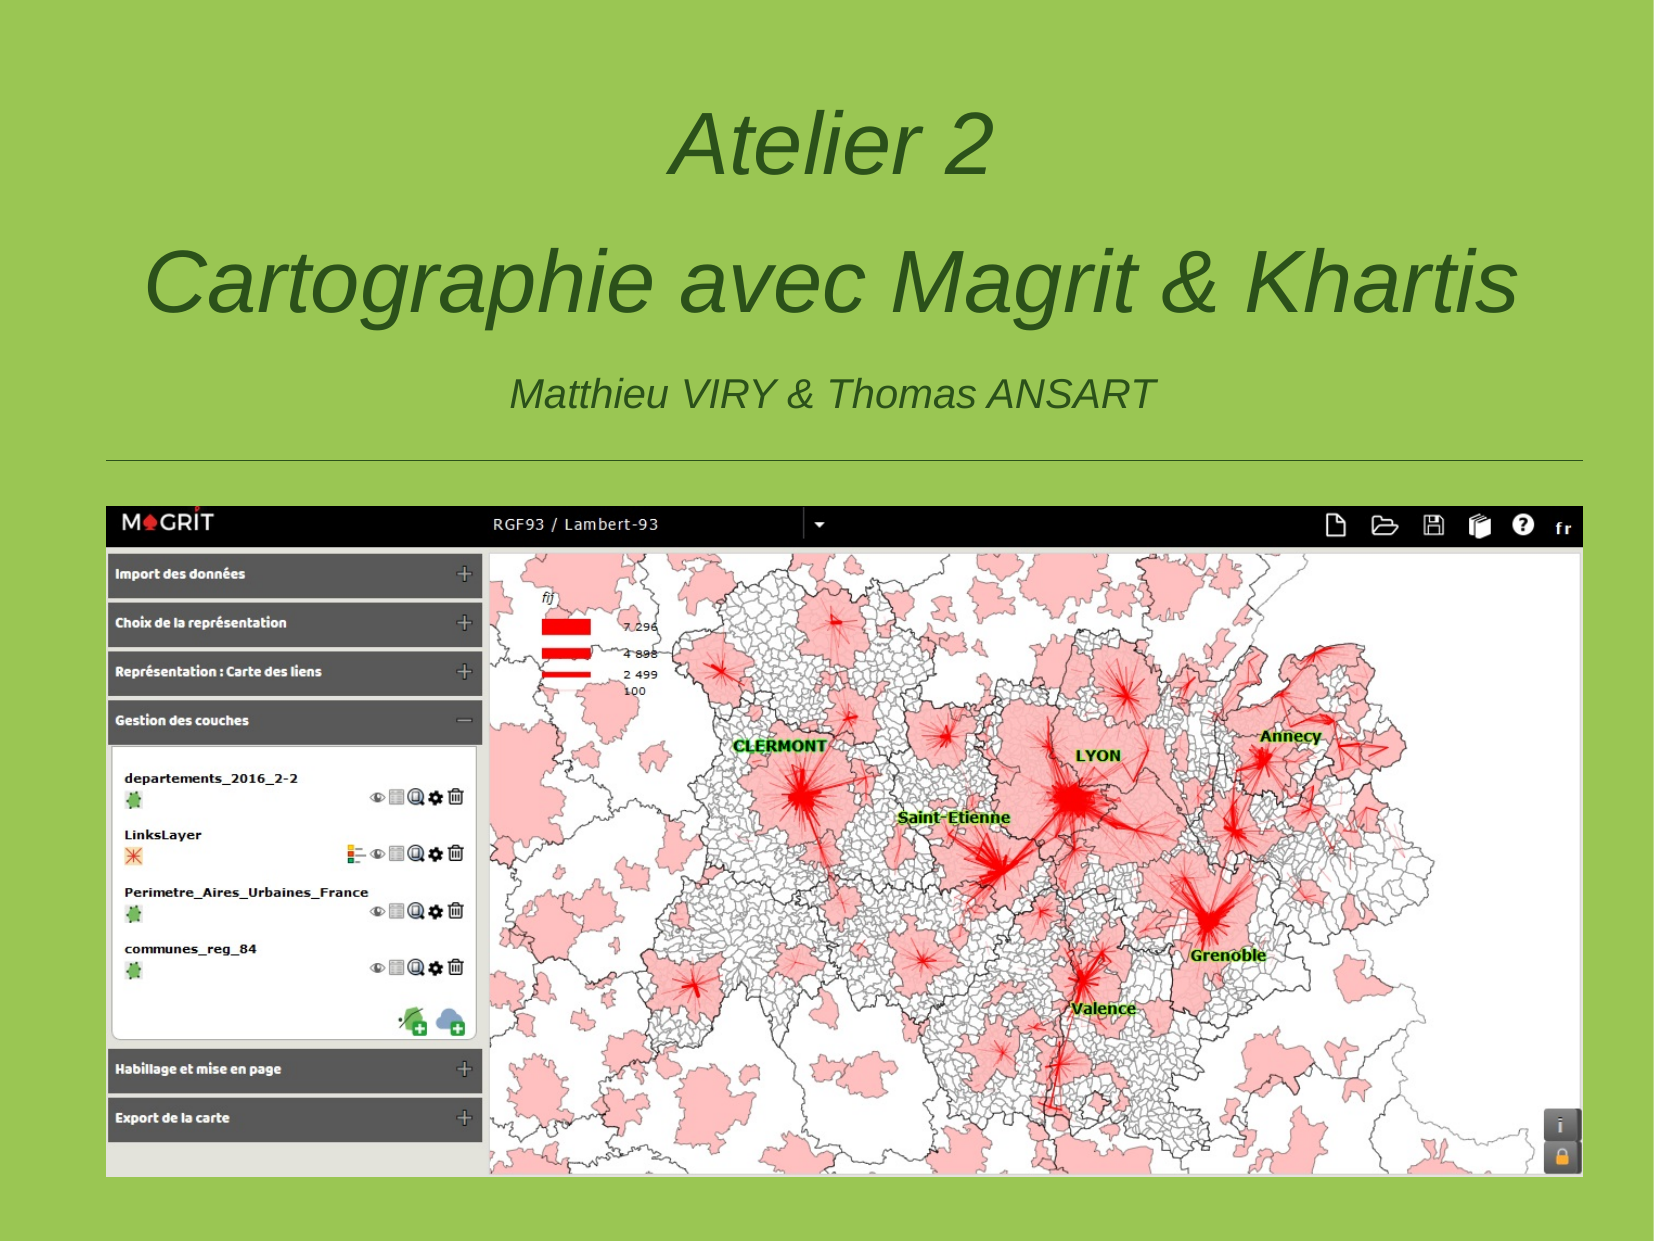

# Atelier 2
Cartographie avec Magrit & Khartis
Matthieu VIRY & Thomas ANSART